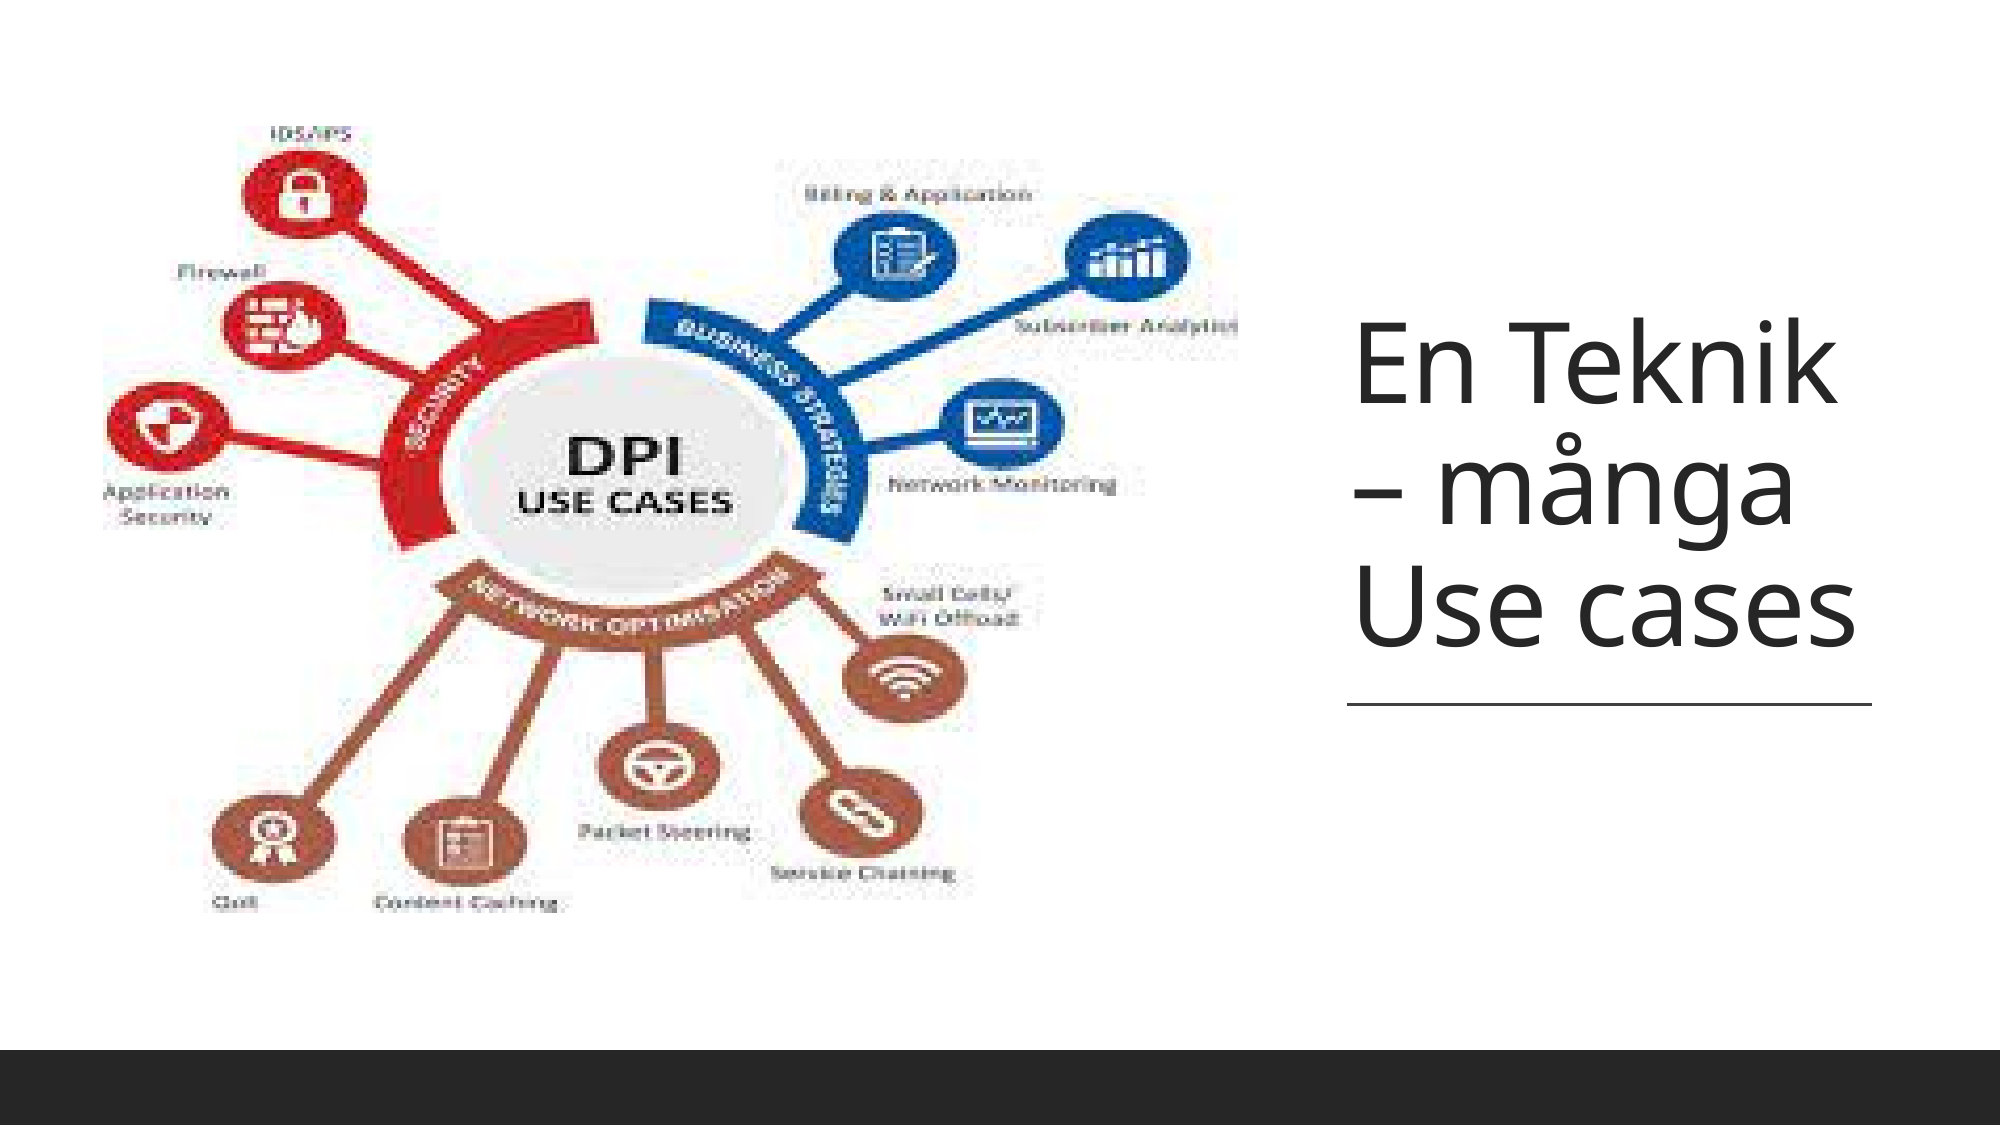

# En Teknik – många Use cases